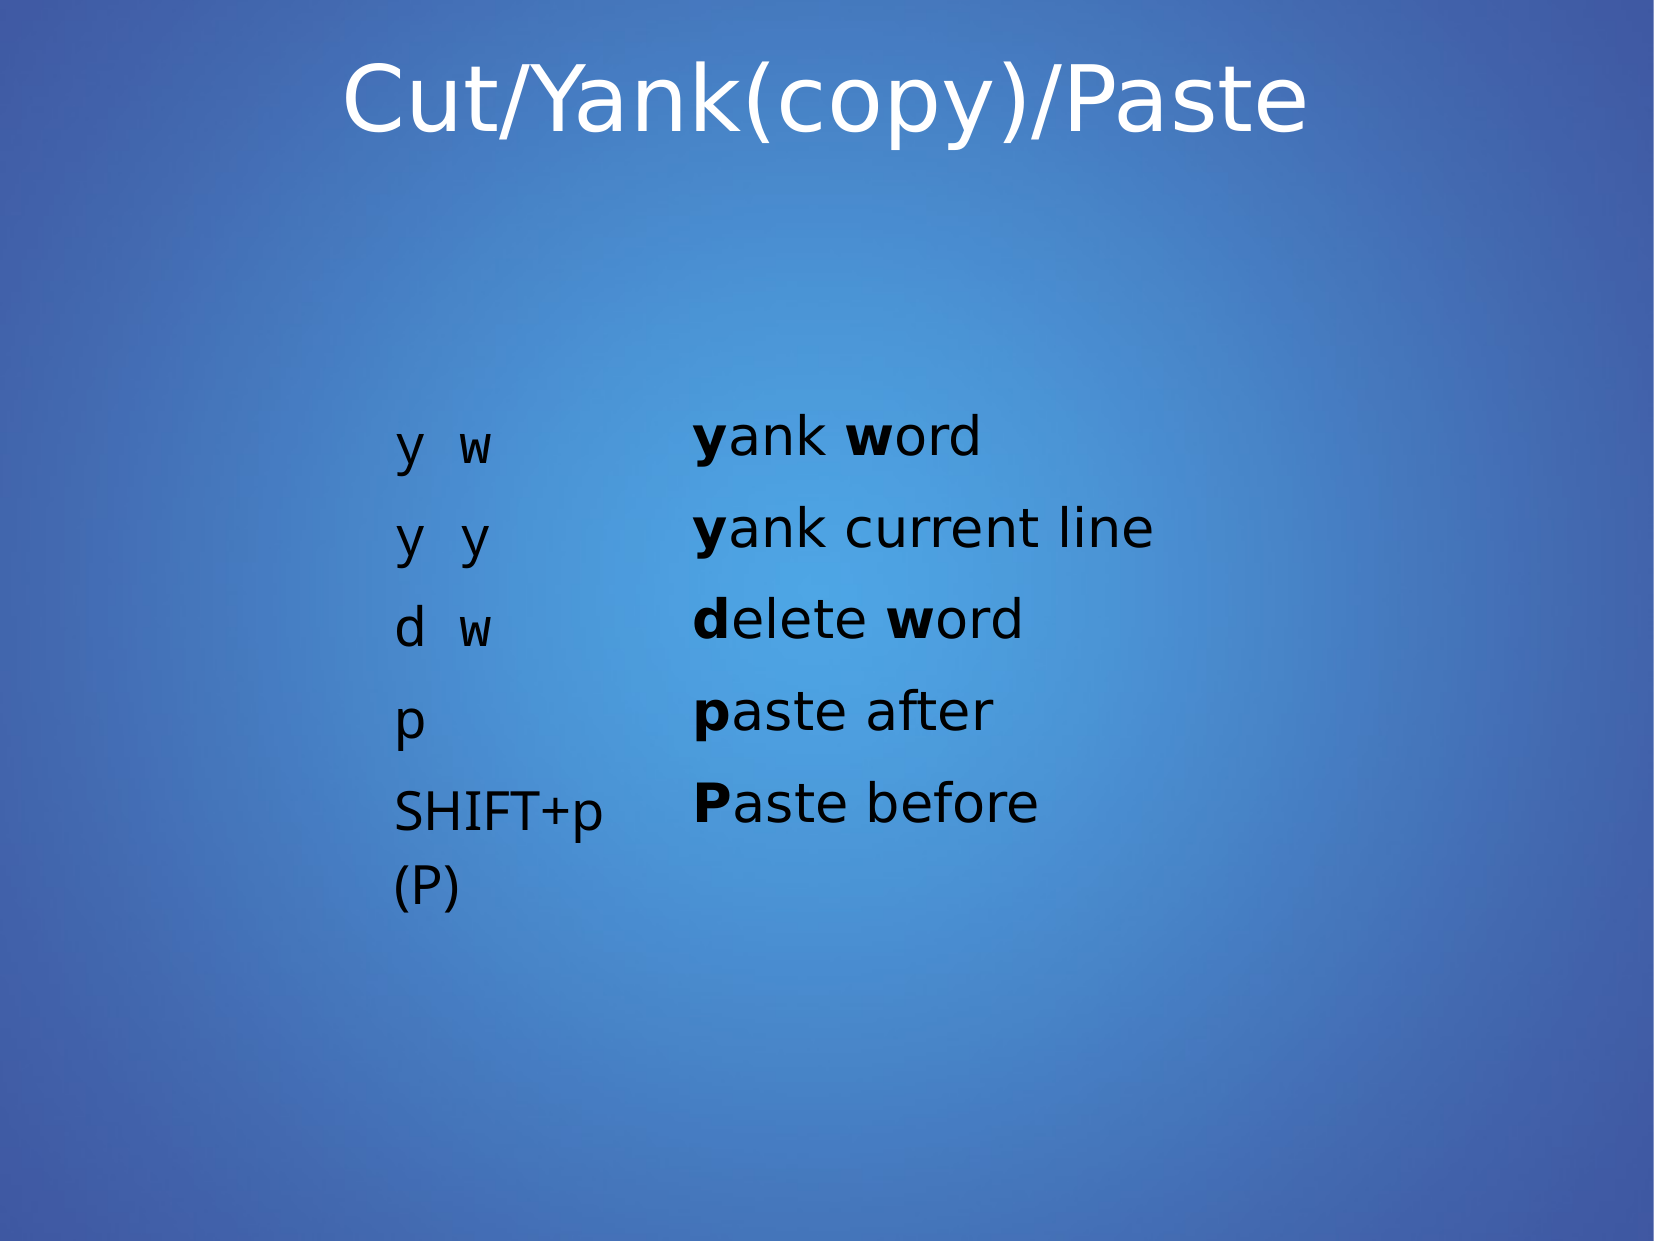

# Cut/Yank(copy)/Paste
| y w | yank word |
| --- | --- |
| y y | yank current line |
| d w | delete word |
| p | paste after |
| SHIFT+p (P) | Paste before |